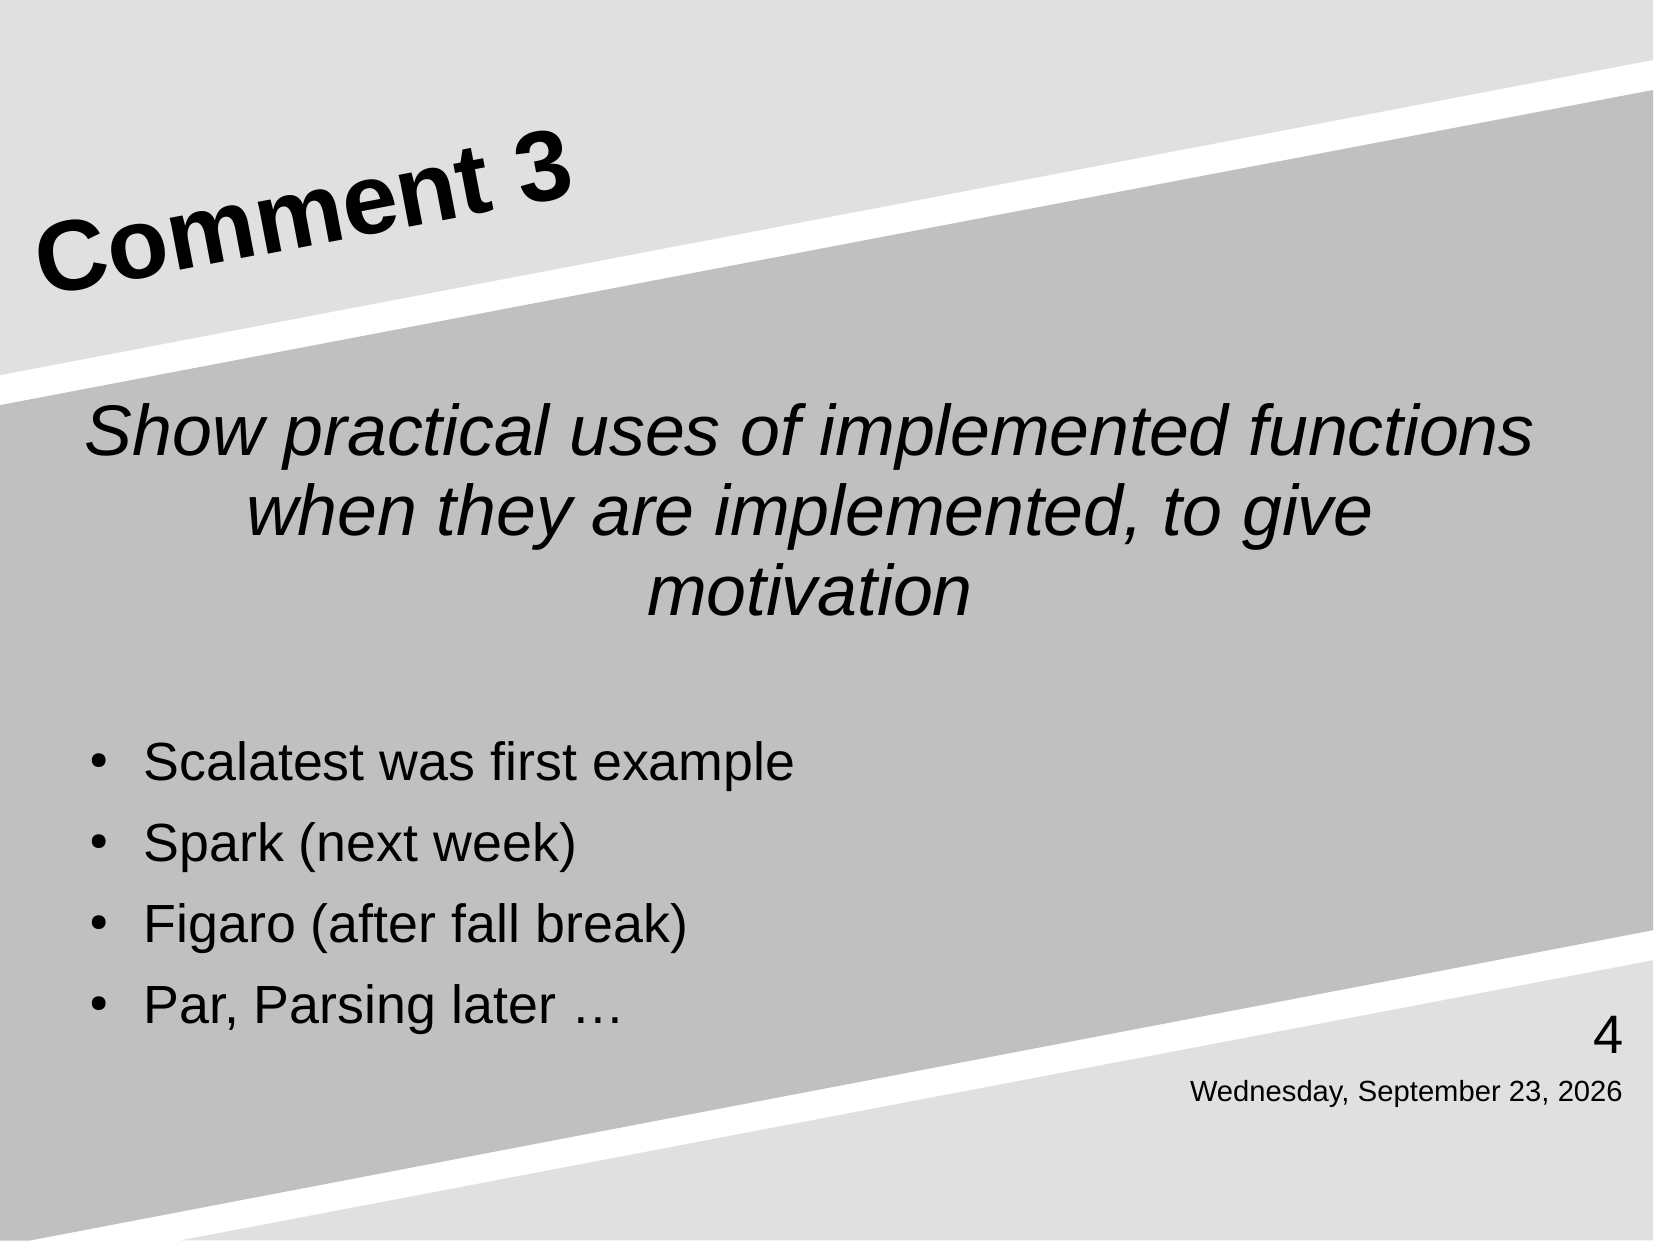

# Comment 3
Show practical uses of implemented functions when they are implemented, to give motivation
Scalatest was first example
Spark (next week)
Figaro (after fall break)
Par, Parsing later …
4